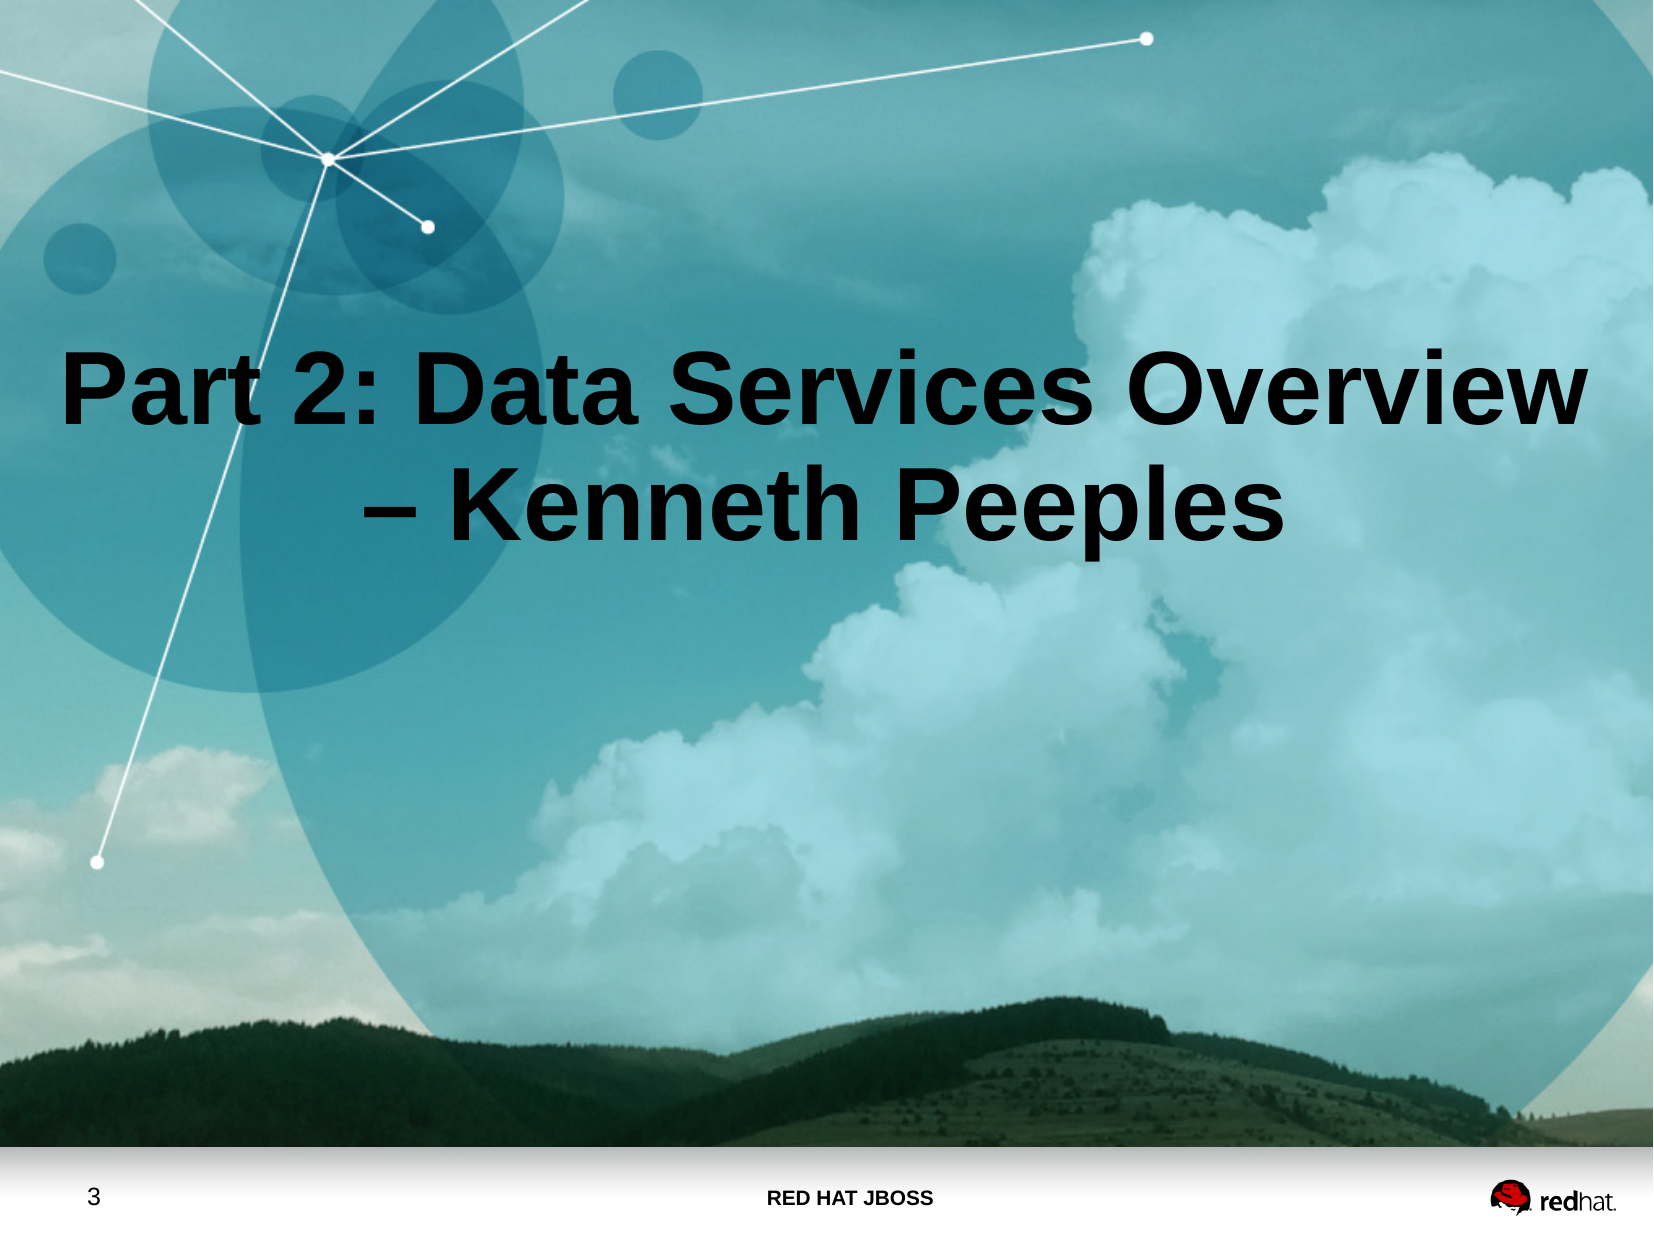

# Part 2: Data Services Overview – Kenneth Peeples